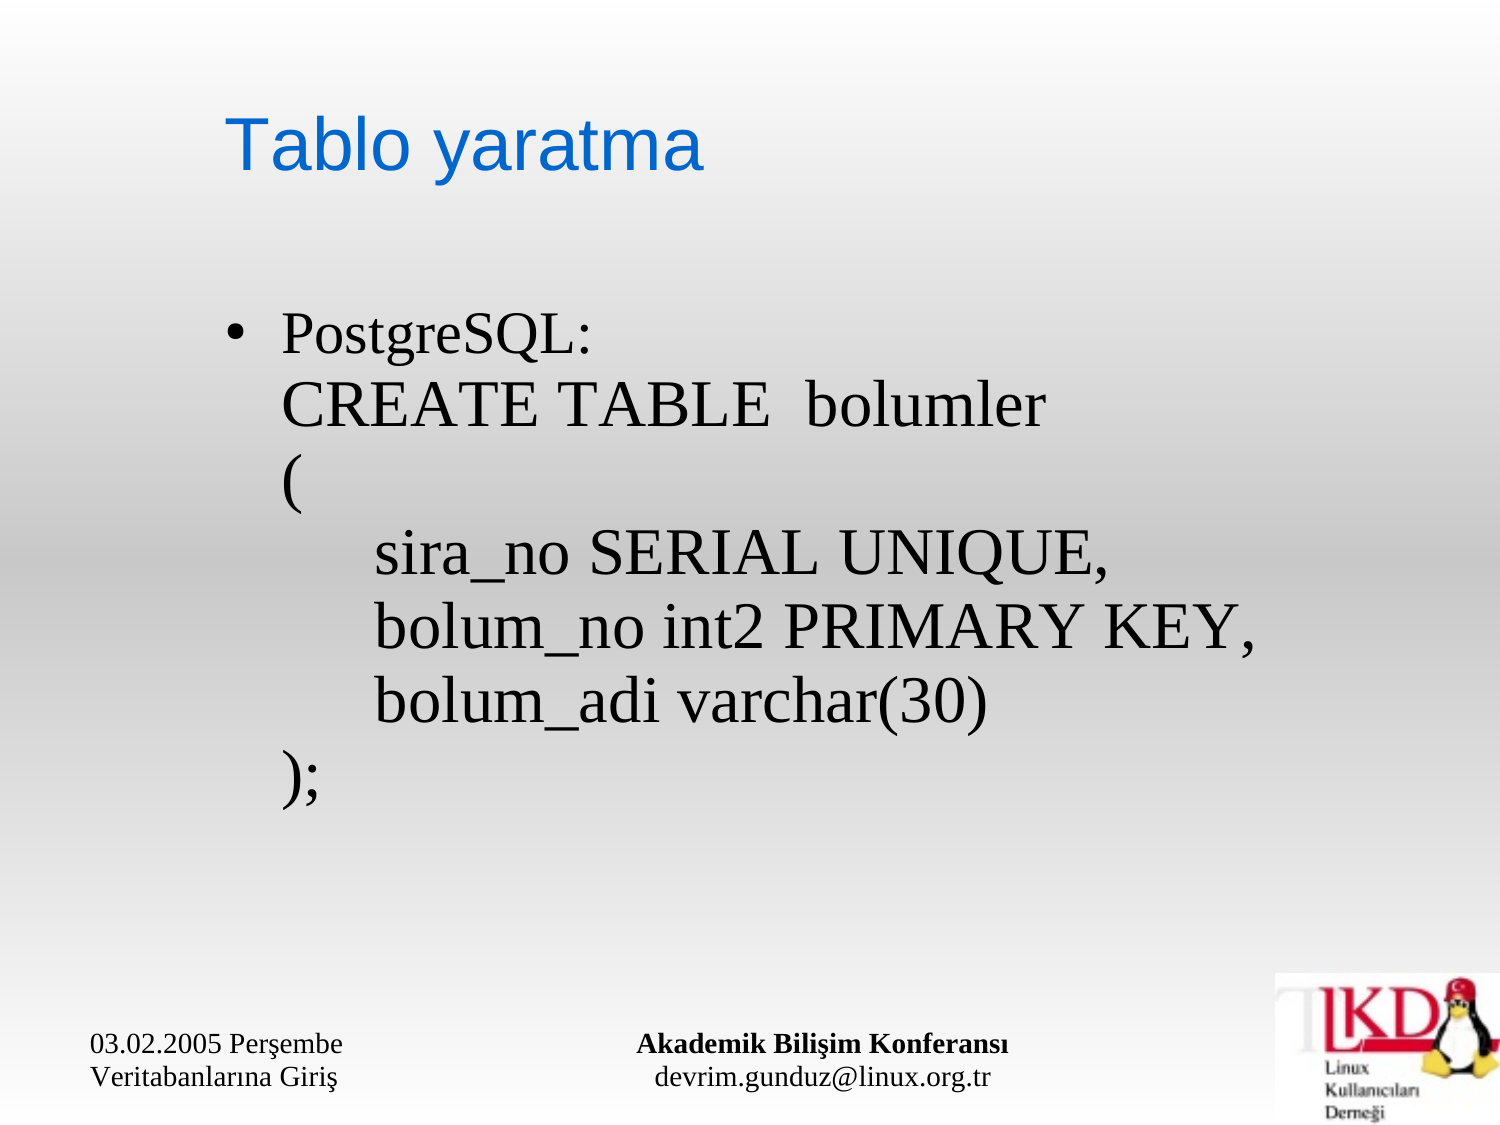

# Tablo yaratma
PostgreSQL:
CREATE TABLE bolumler
(
	sira_no SERIAL UNIQUE,
	bolum_no int2 PRIMARY KEY,
	bolum_adi varchar(30)
);